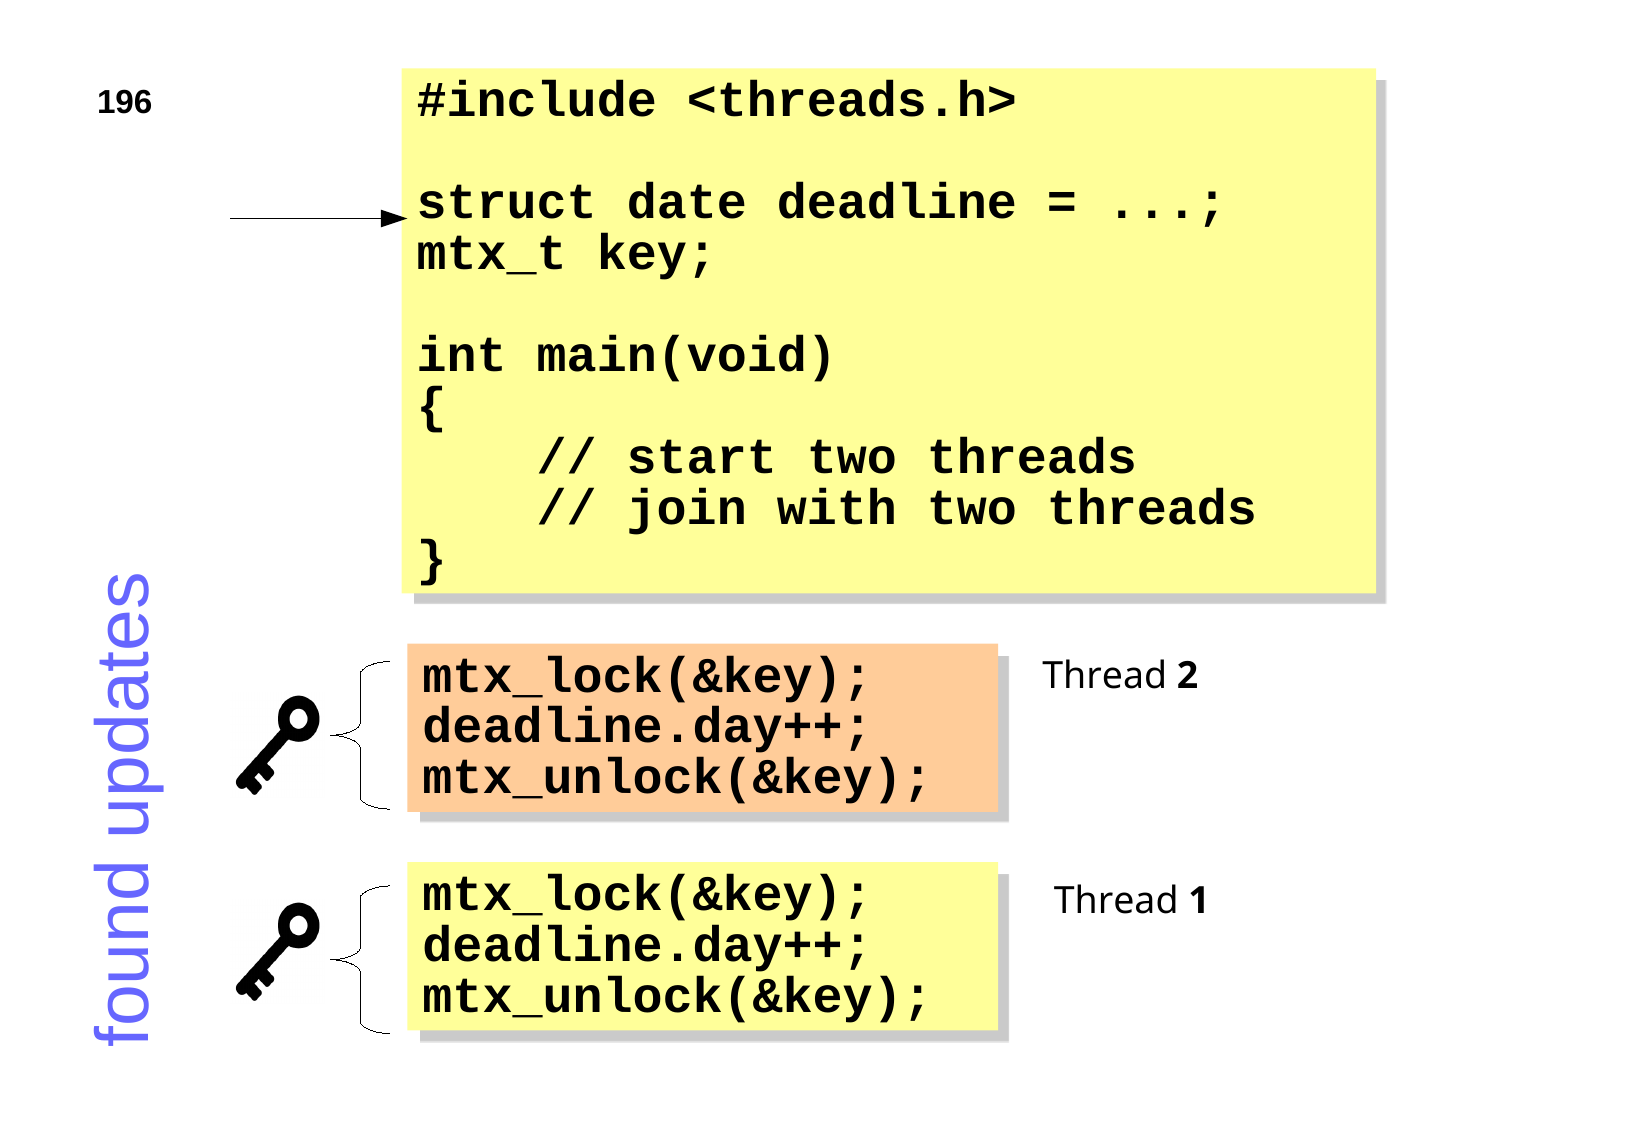

196
#include <threads.h>
struct date deadline = ...;
mtx_t key;
int main(void)
{
 // start two threads
 // join with two threads
}
# found updates
mtx_lock(&key);
deadline.day++;
mtx_unlock(&key);
Thread 2
mtx_lock(&key);
deadline.day++;
mtx_unlock(&key);
Thread 1